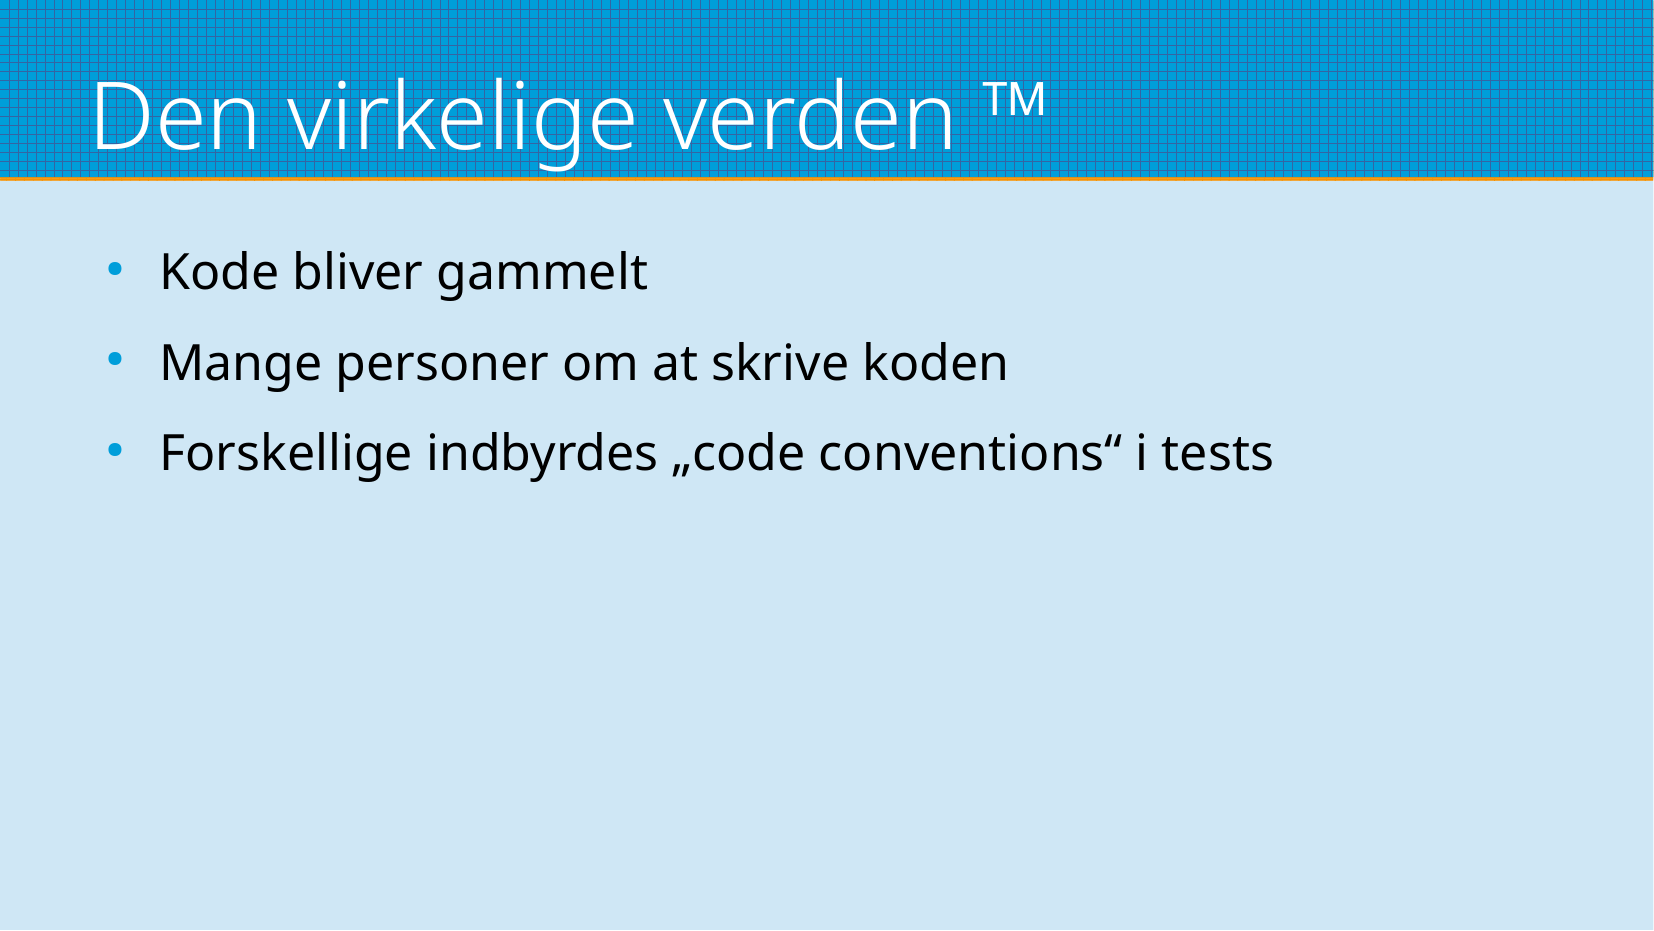

# Den virkelige verden ™
Kode bliver gammelt
Mange personer om at skrive koden
Forskellige indbyrdes „code conventions“ i tests